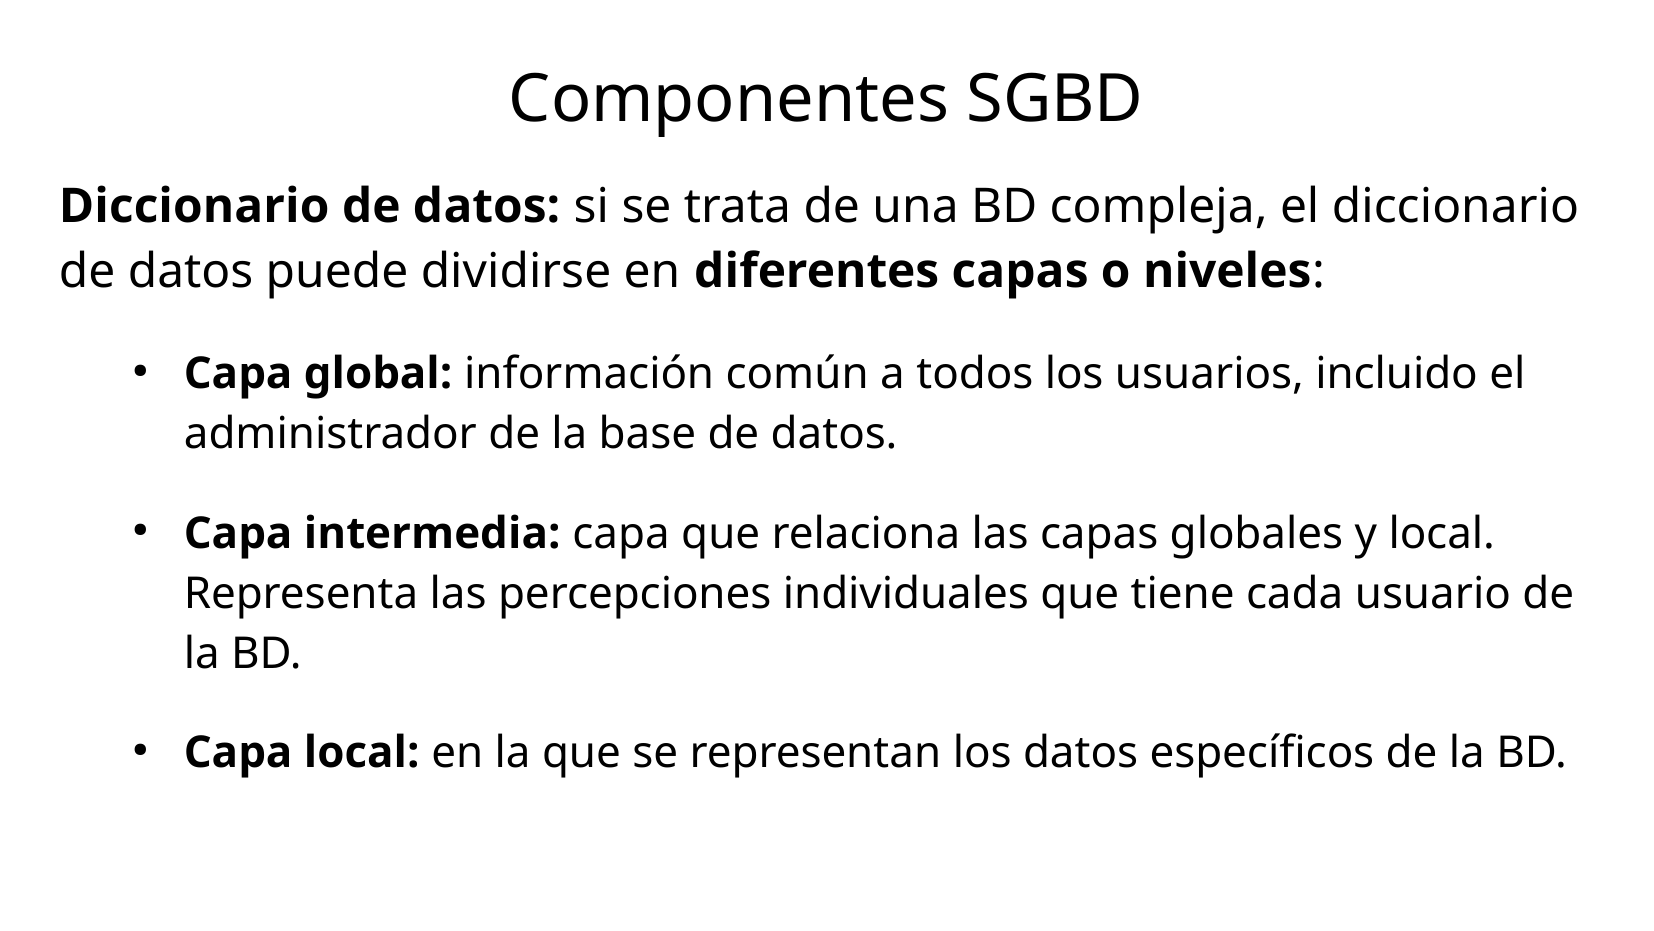

# Componentes SGBD
Diccionario de datos: si se trata de una BD compleja, el diccionario de datos puede dividirse en diferentes capas o niveles:
Capa global: información común a todos los usuarios, incluido el administrador de la base de datos.
Capa intermedia: capa que relaciona las capas globales y local. Representa las percepciones individuales que tiene cada usuario de la BD.
Capa local: en la que se representan los datos específicos de la BD.